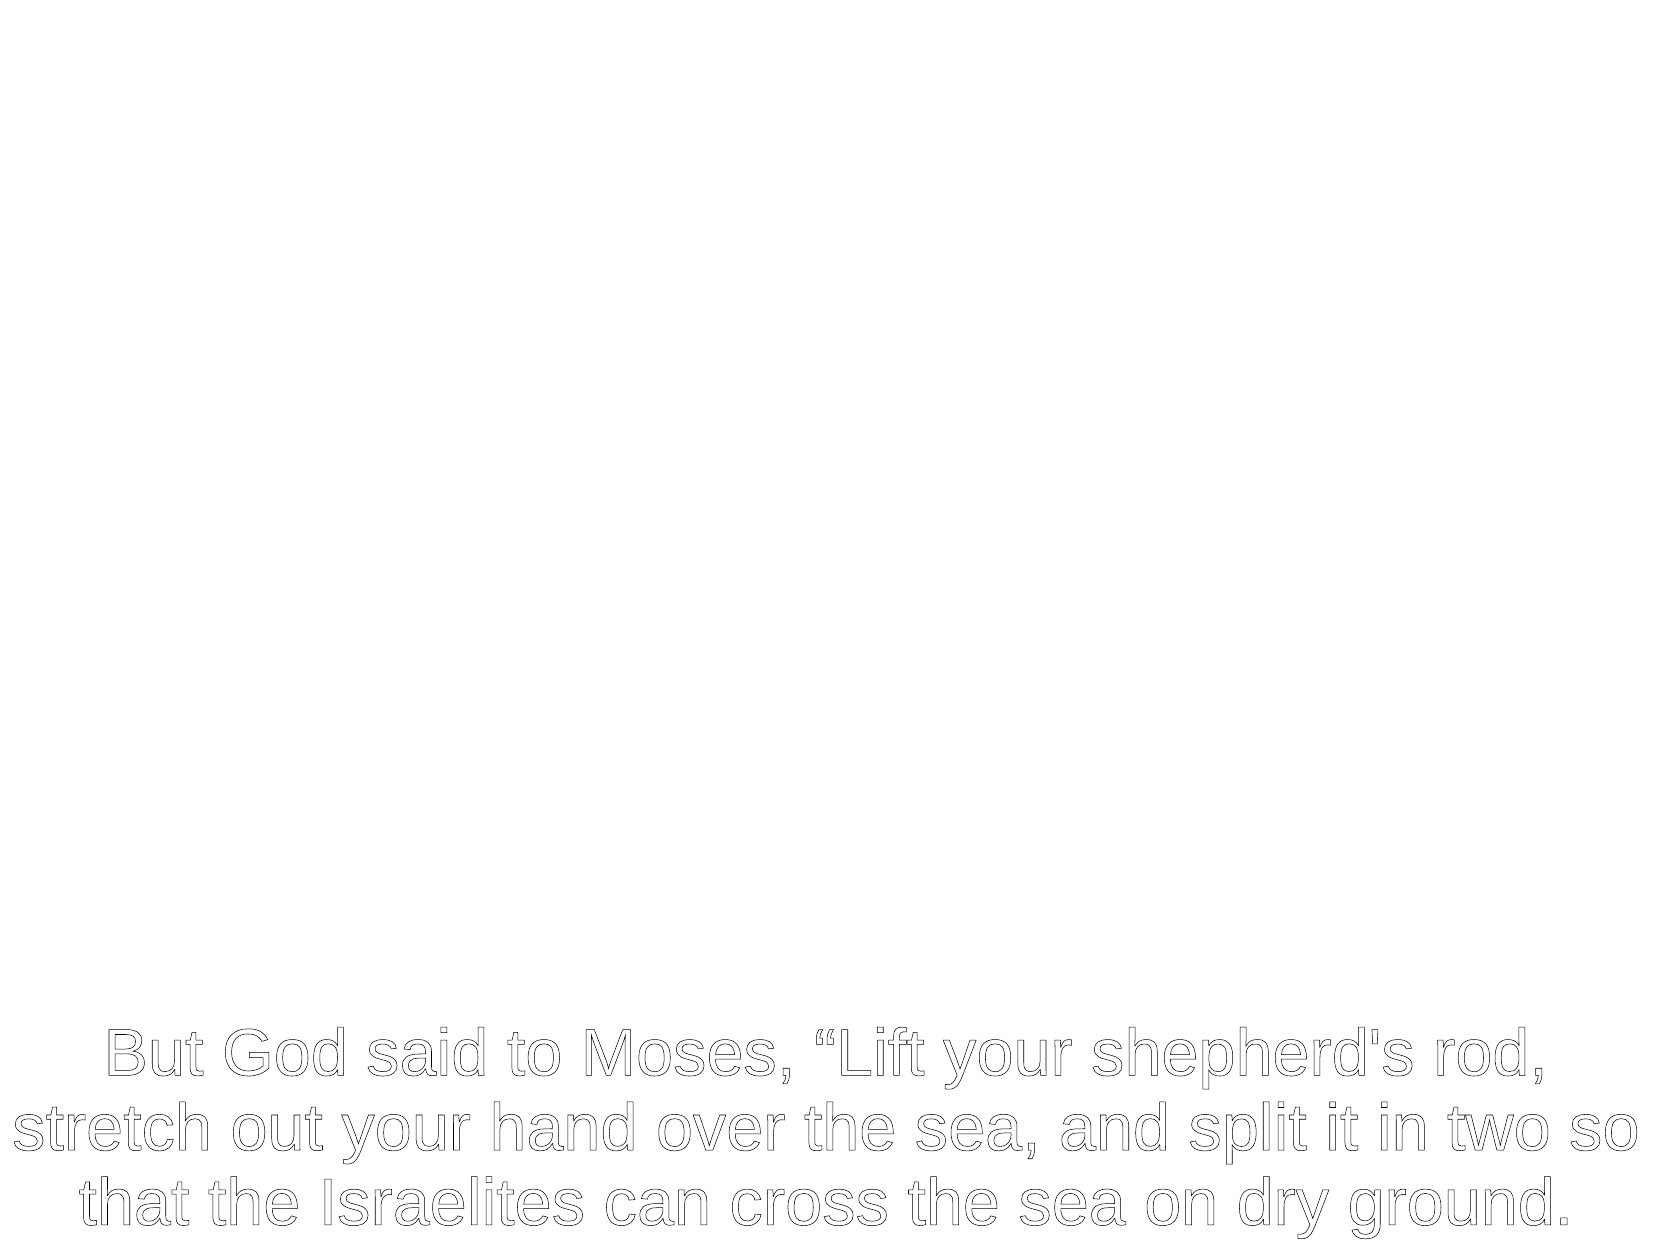

# But God said to Moses, “Lift your shepherd's rod, stretch out your hand over the sea, and split it in two so that the Israelites can cross the sea on dry ground.